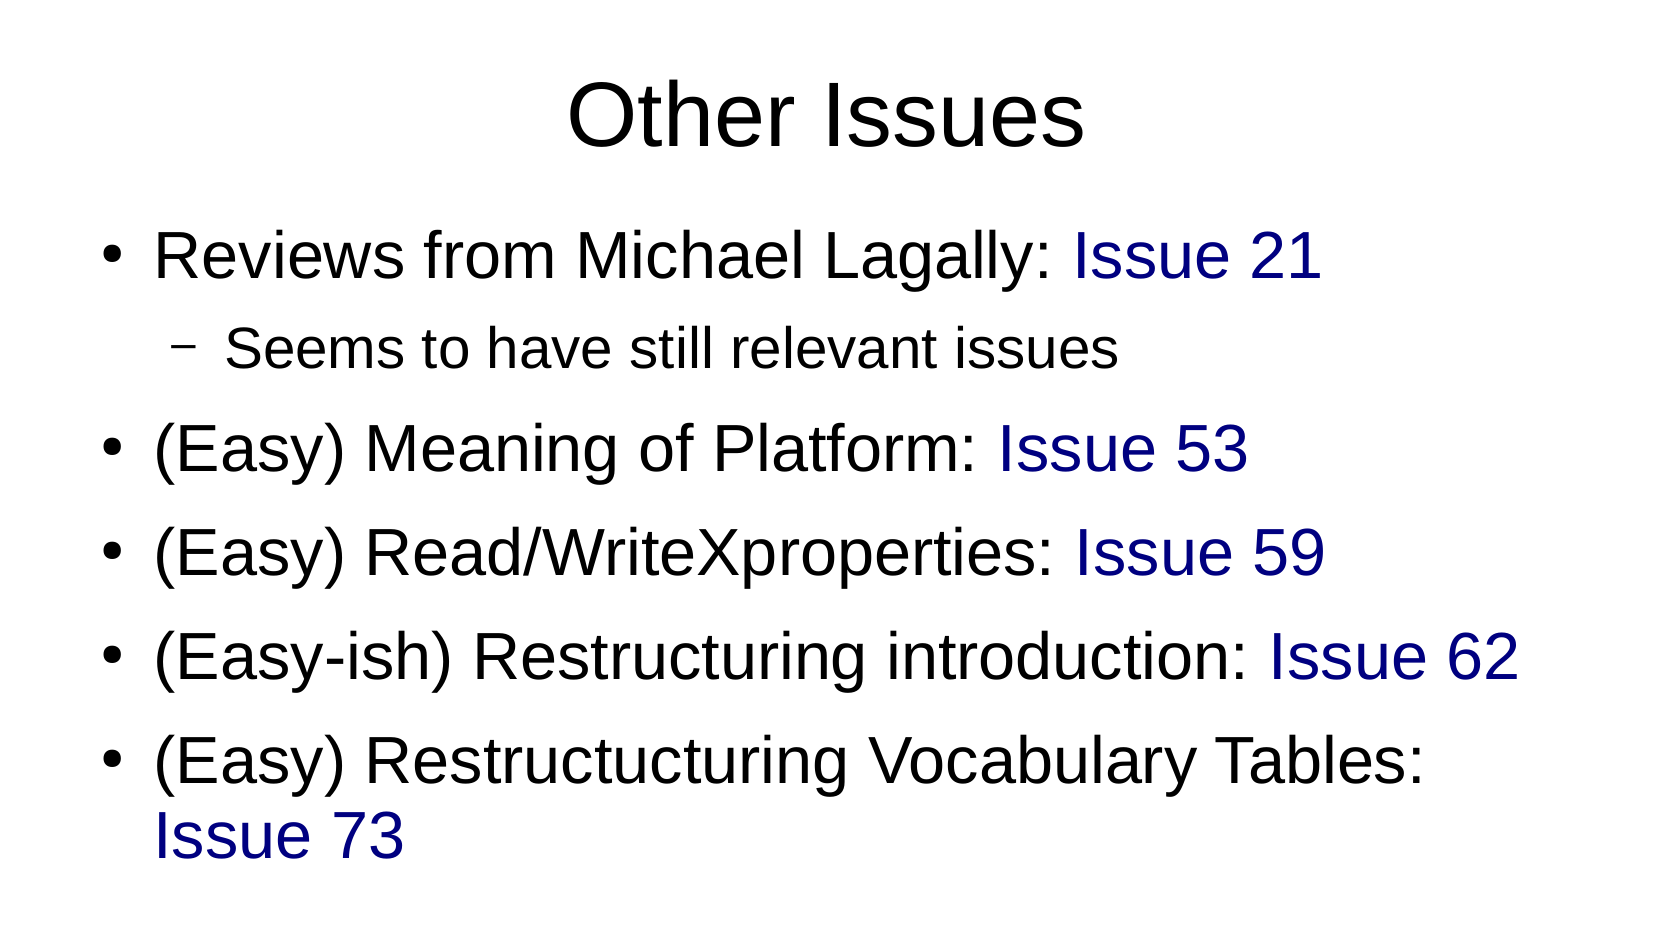

# Other Issues
Reviews from Michael Lagally: Issue 21
Seems to have still relevant issues
(Easy) Meaning of Platform: Issue 53
(Easy) Read/WriteXproperties: Issue 59
(Easy-ish) Restructuring introduction: Issue 62
(Easy) Restructucturing Vocabulary Tables: Issue 73